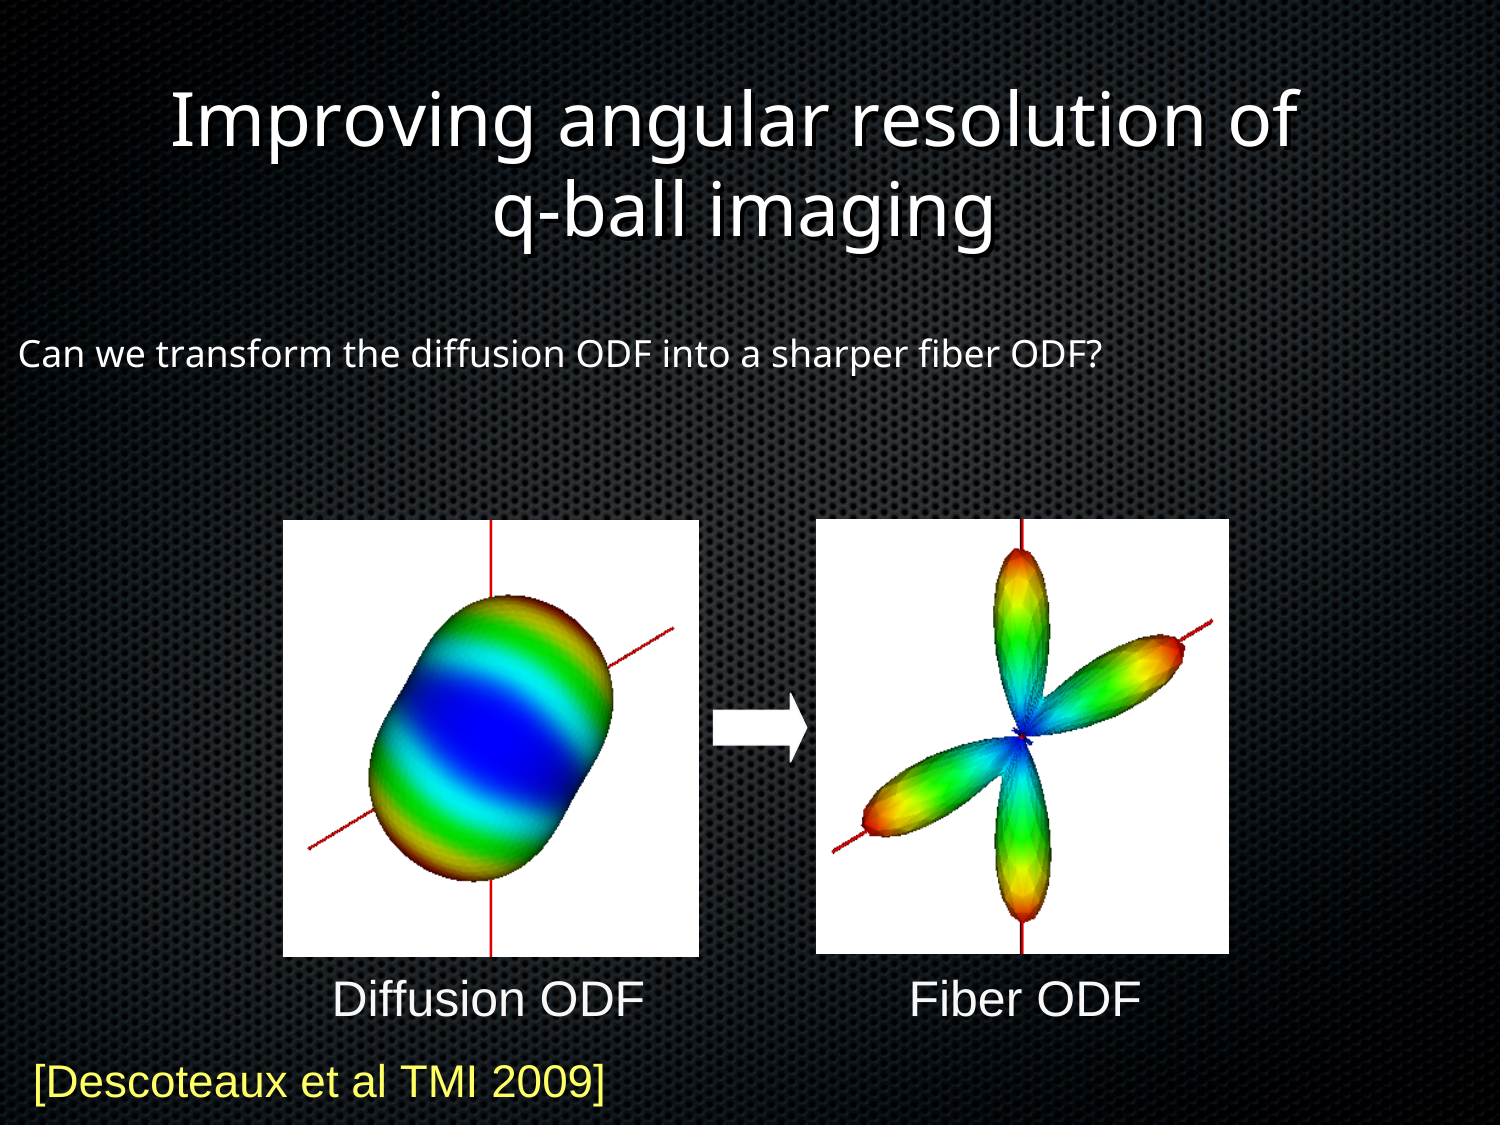

# Improving angular resolution of q-ball imaging
Can we transform the diffusion ODF into a sharper fiber ODF?
Fiber ODF
Diffusion ODF
[Descoteaux et al TMI 2009]